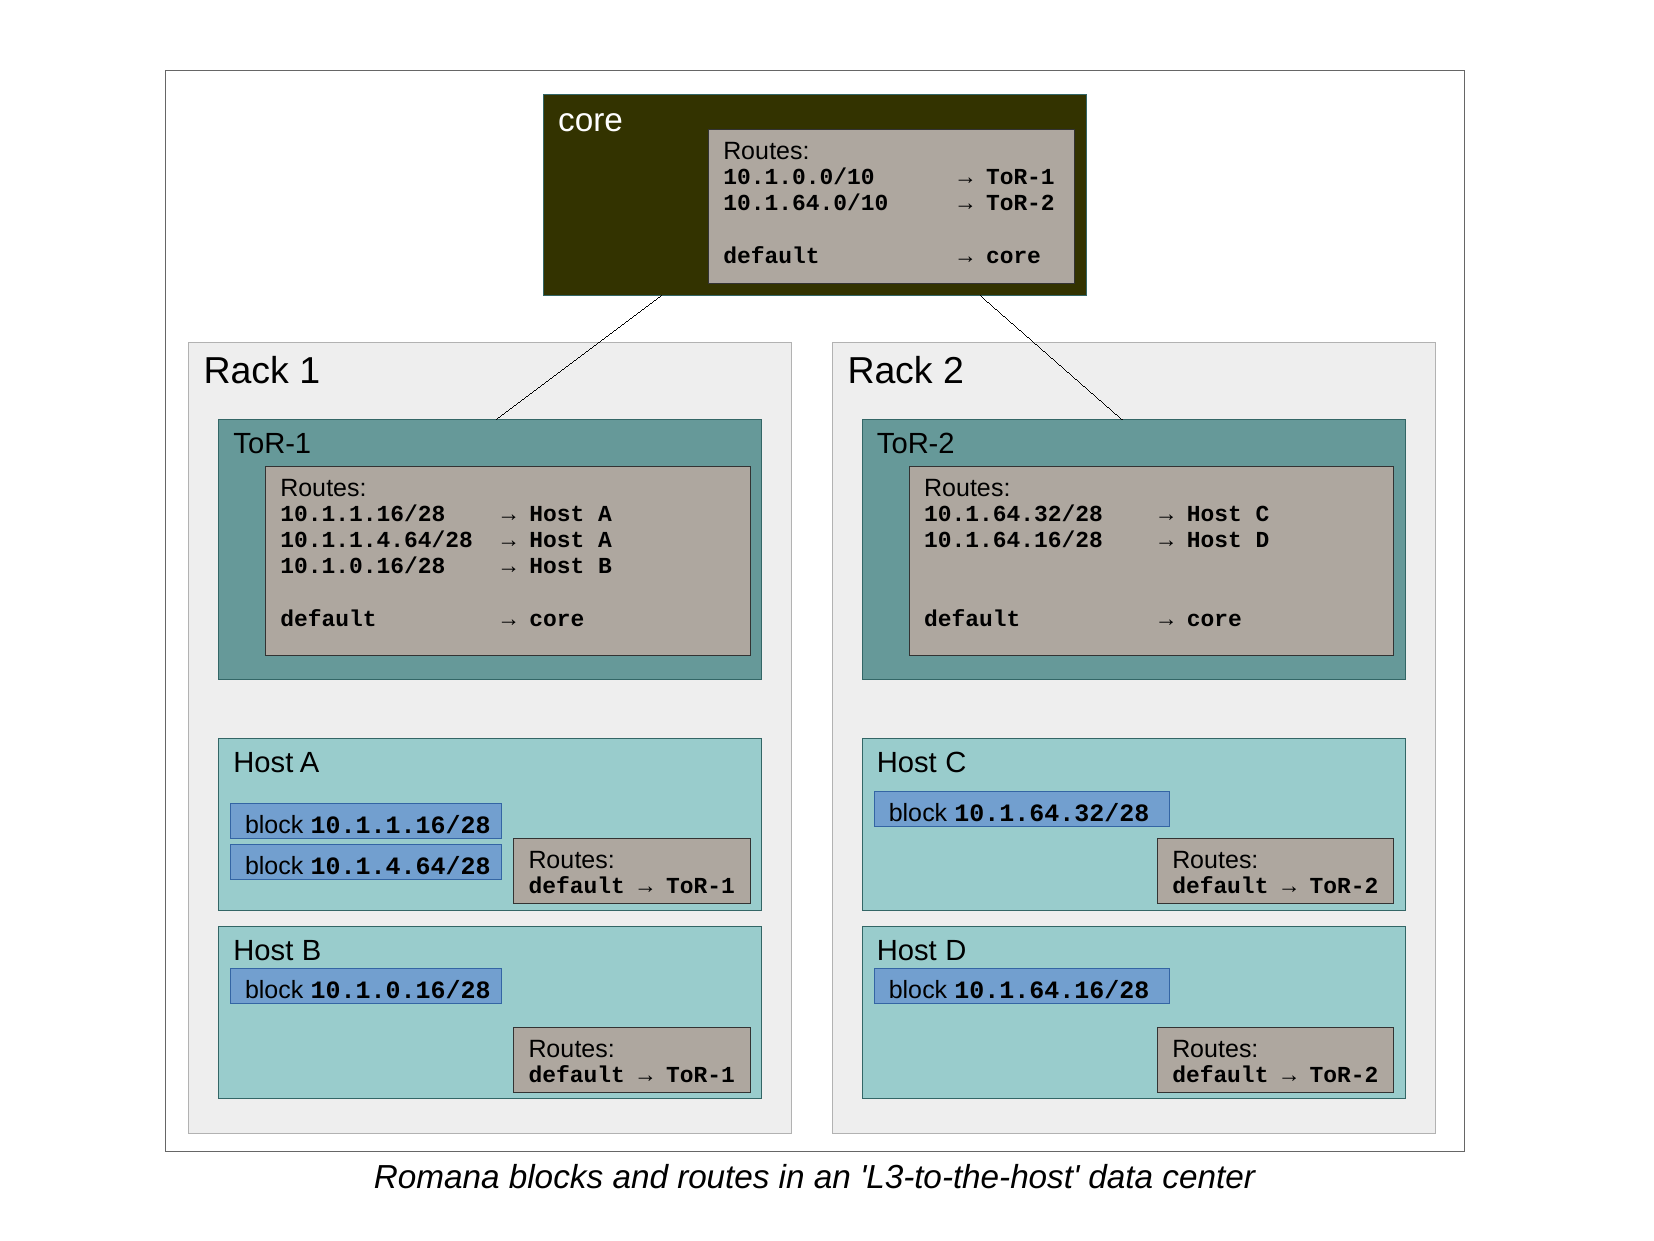

core
Routes:
10.1.0.0/10	 → ToR-1
10.1.64.0/10	 → ToR-2
default		 → core
Rack 1
Rack 2
ToR-1
ToR-2
Routes:
10.1.1.16/28	→ Host A
10.1.1.4.64/28	→ Host A
10.1.0.16/28	→ Host B
default		→ core
Routes:
10.1.64.32/28	 → Host C
10.1.64.16/28	 → Host D
default		 → core
Host A
Host C
block 10.1.64.32/28
block 10.1.1.16/28
Routes:
default → ToR-1
Routes:
default → ToR-2
block 10.1.4.64/28
Host B
Host D
block 10.1.0.16/28
block 10.1.64.16/28
Routes:
default → ToR-1
Routes:
default → ToR-2
Romana blocks and routes in an 'L3-to-the-host' data center